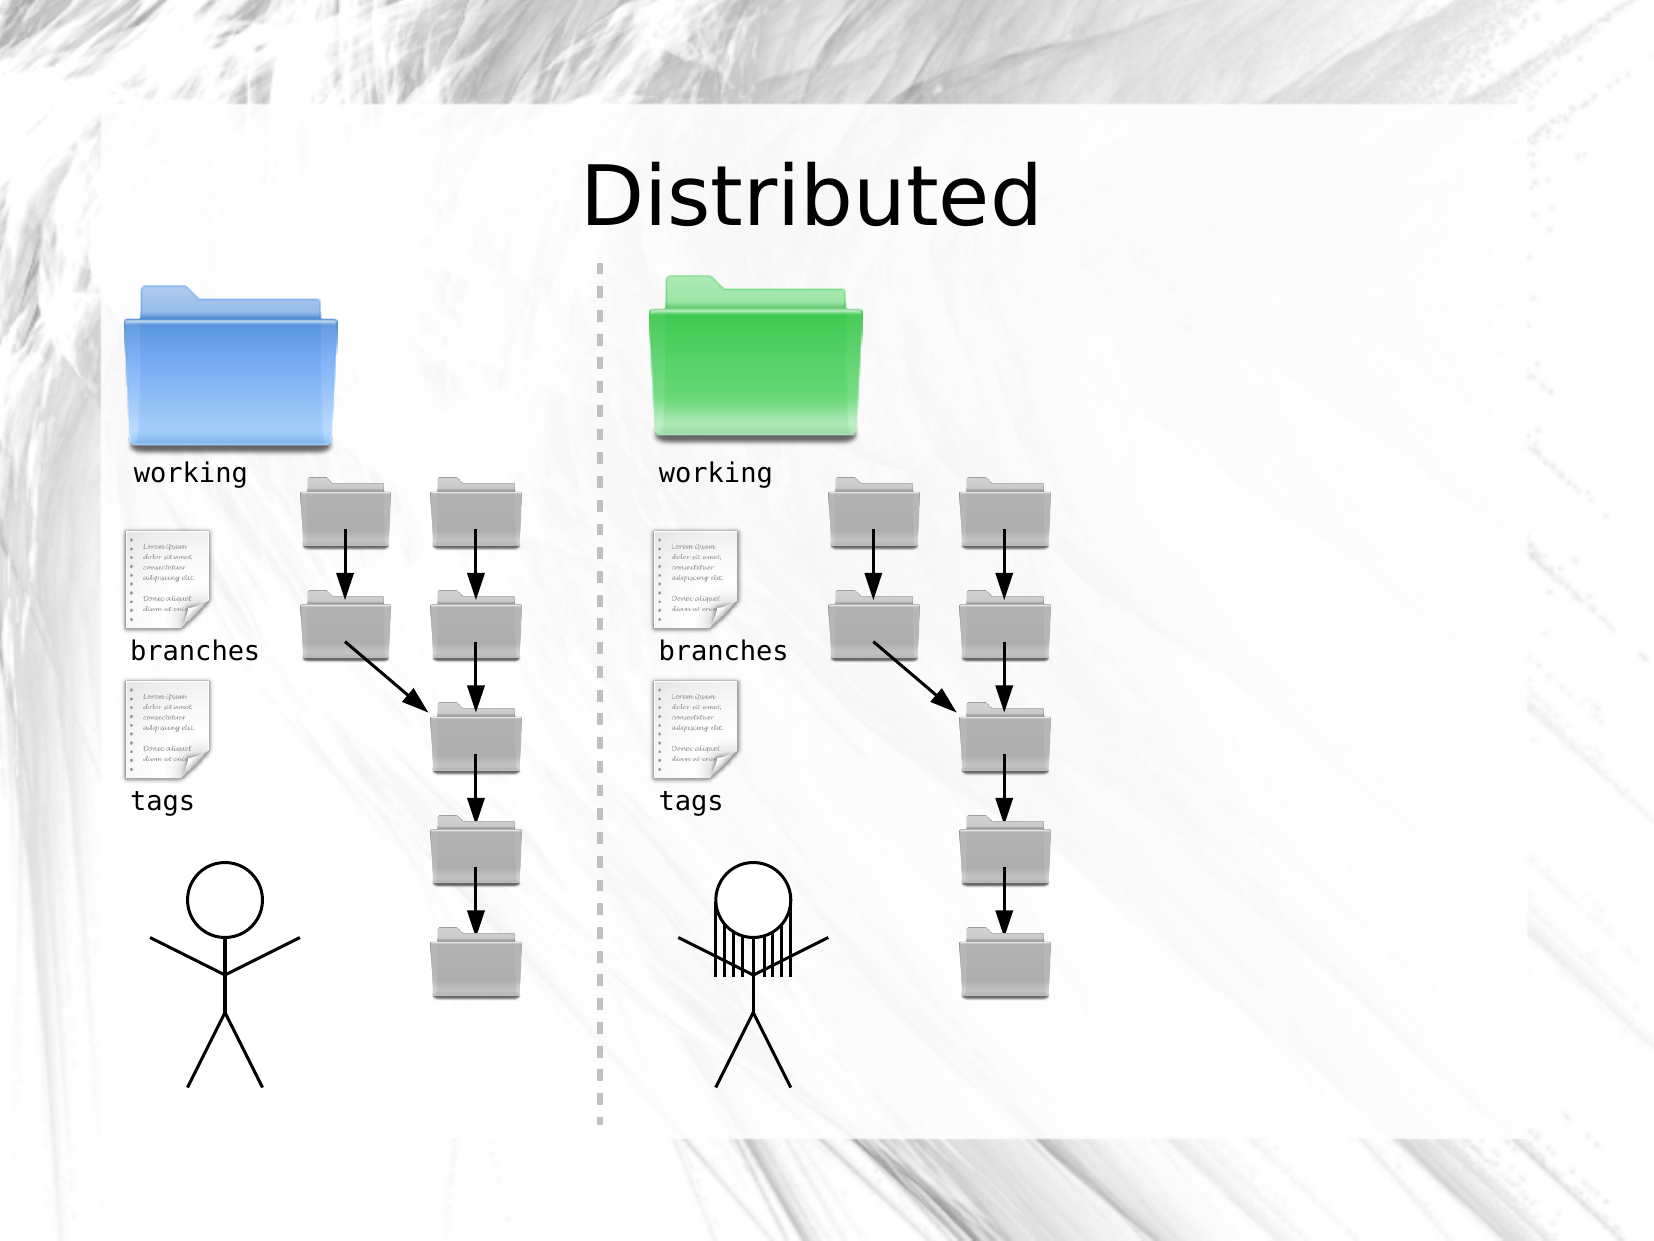

# Distributed
working
working
branches
branches
tags
tags